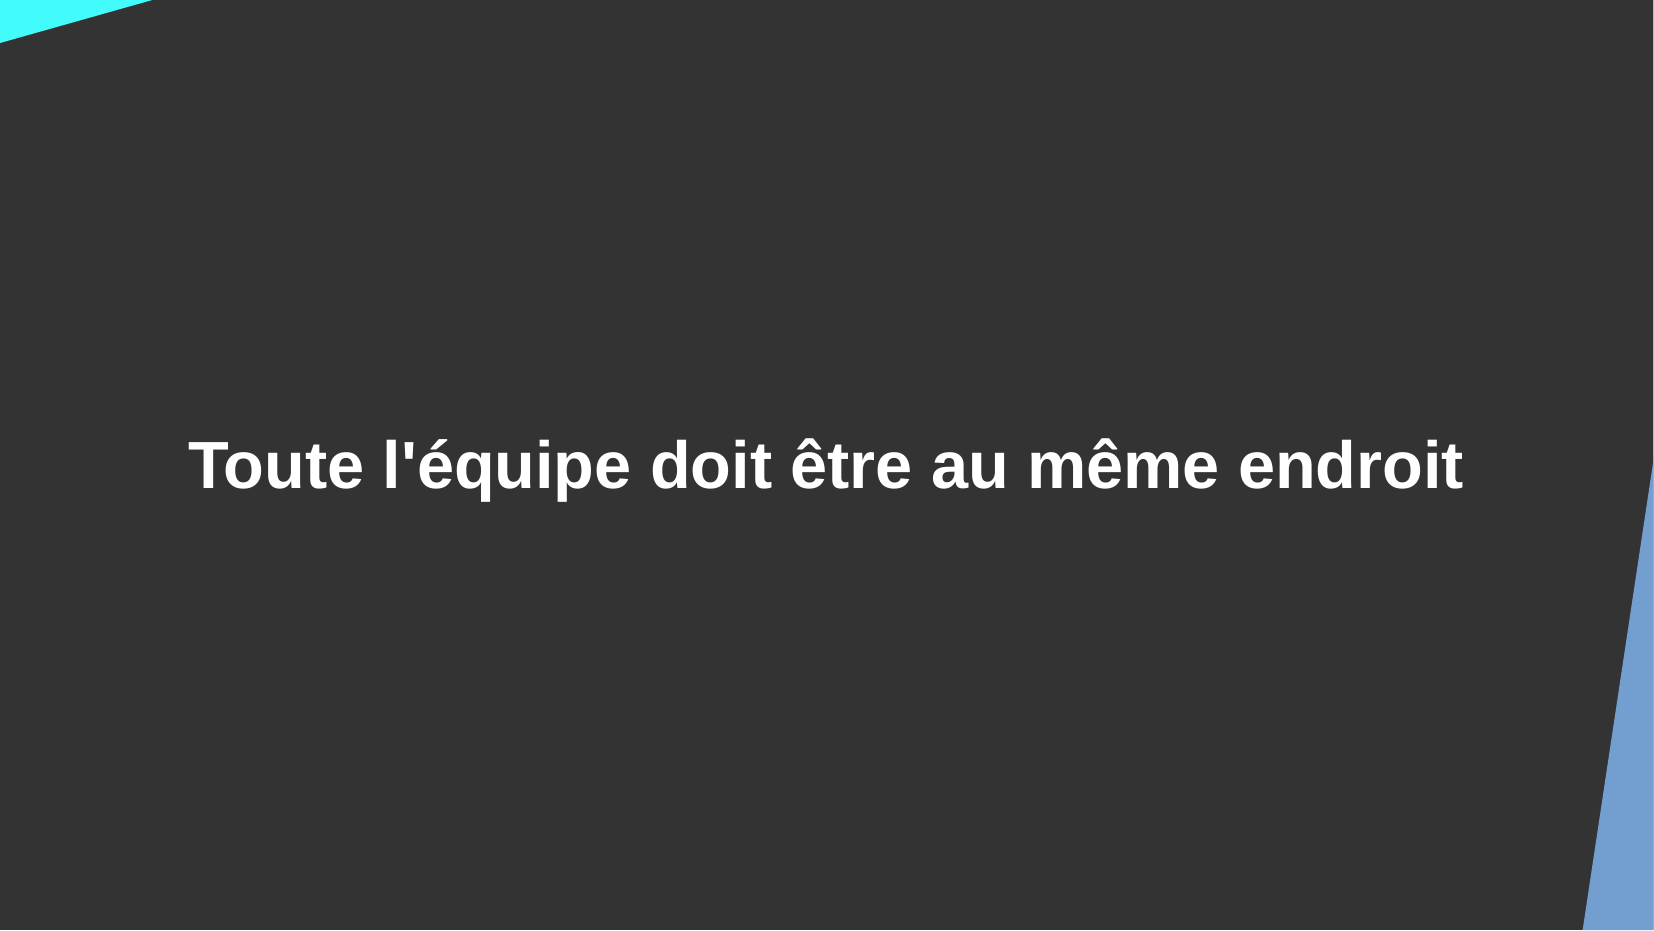

# Toute l'équipe doit être au même endroit